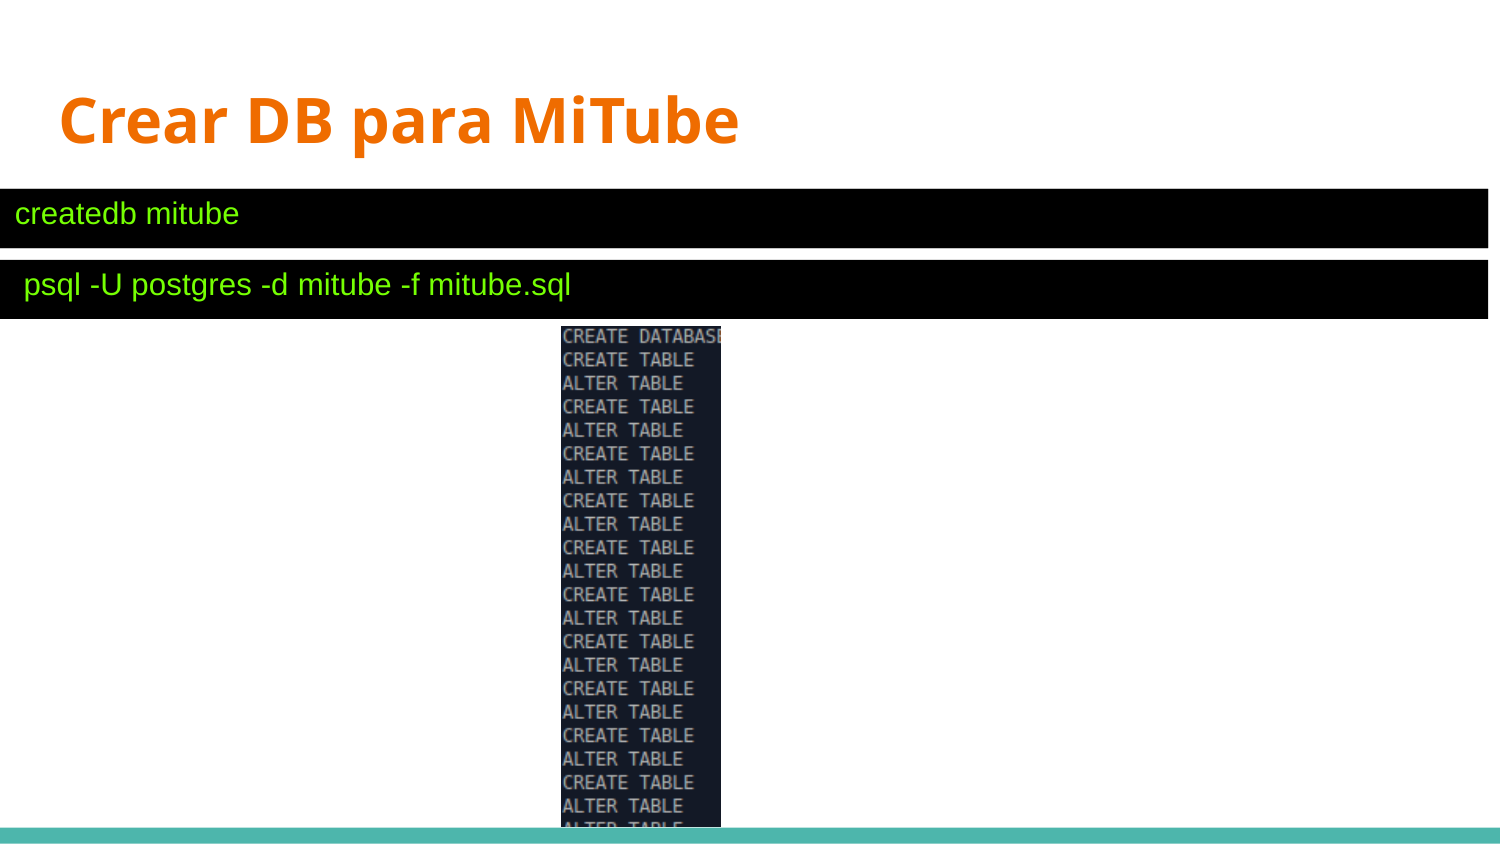

# Crear DB para MiTube
createdb mitube
createdb mitube
 psql -U postgres -d mitube -f mitube.sql